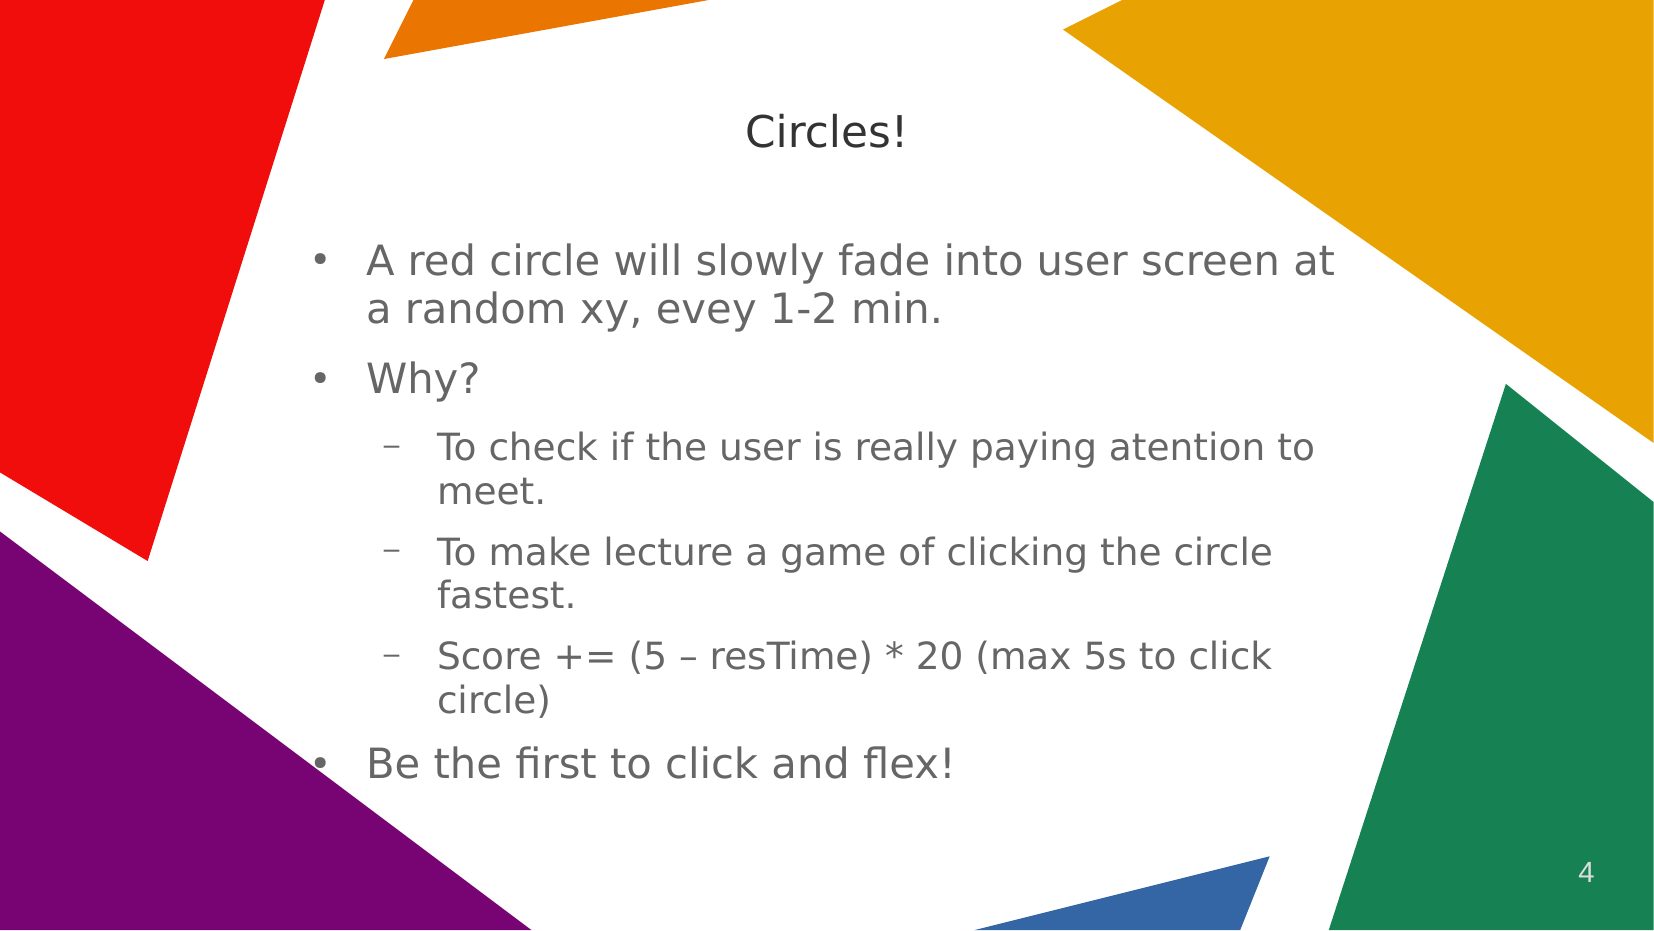

# Circles!
A red circle will slowly fade into user screen at a random xy, evey 1-2 min.
Why?
To check if the user is really paying atention to meet.
To make lecture a game of clicking the circle fastest.
Score += (5 – resTime) * 20 (max 5s to click circle)
Be the first to click and flex!
4